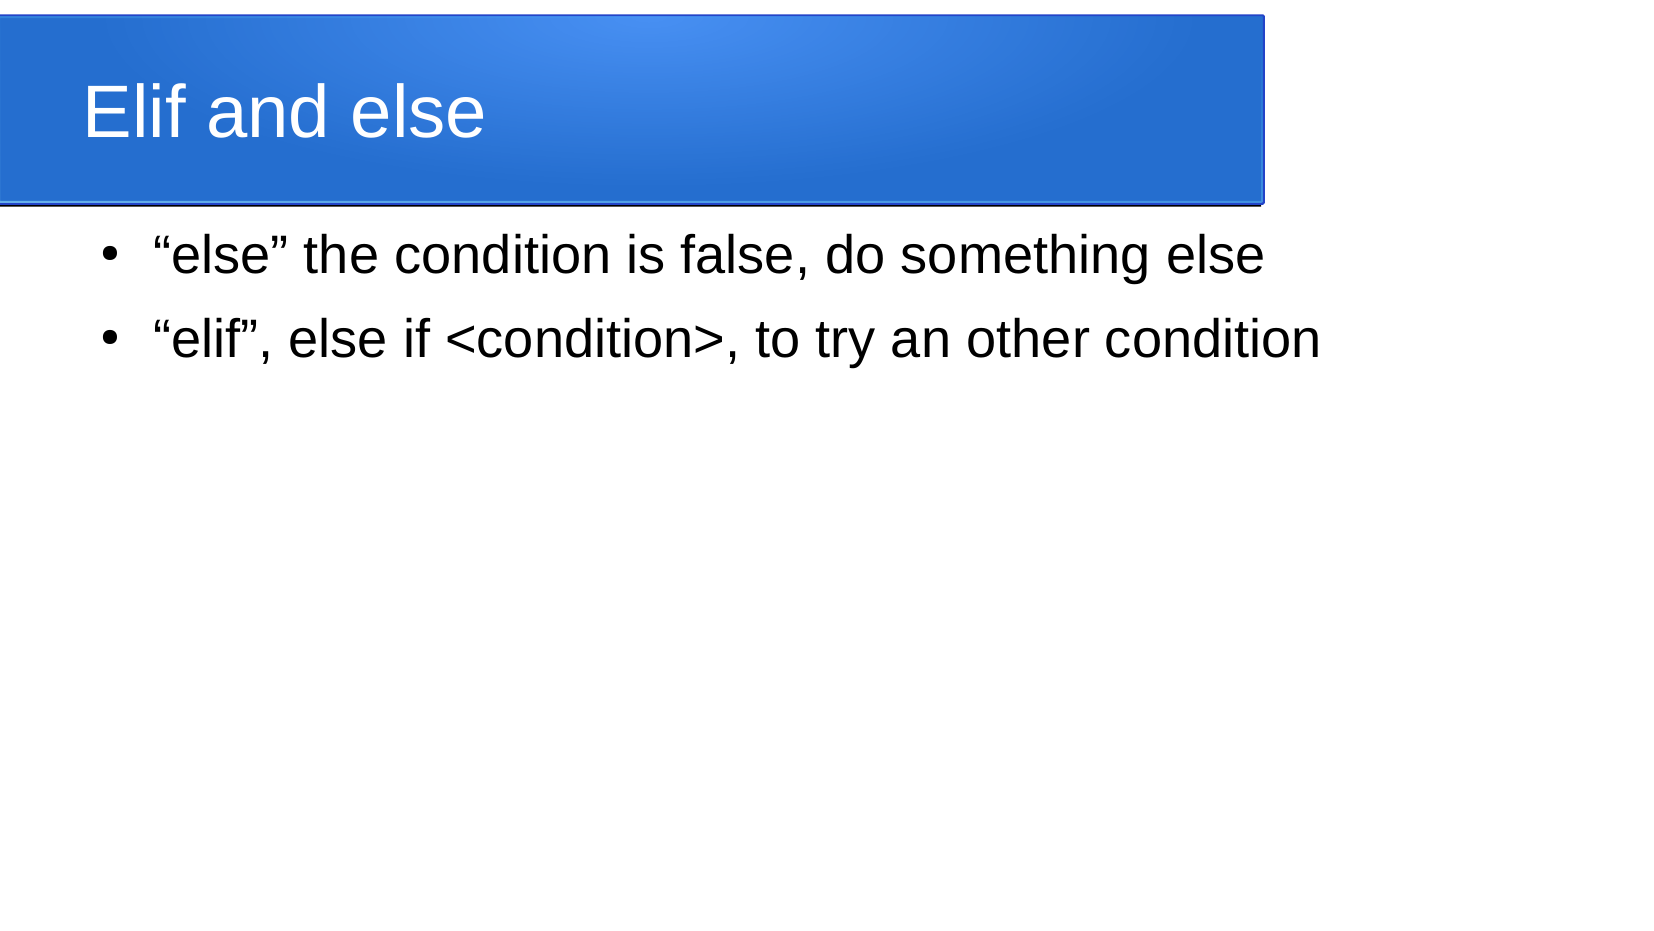

# Elif and else
“else” the condition is false, do something else
“elif”, else if <condition>, to try an other condition